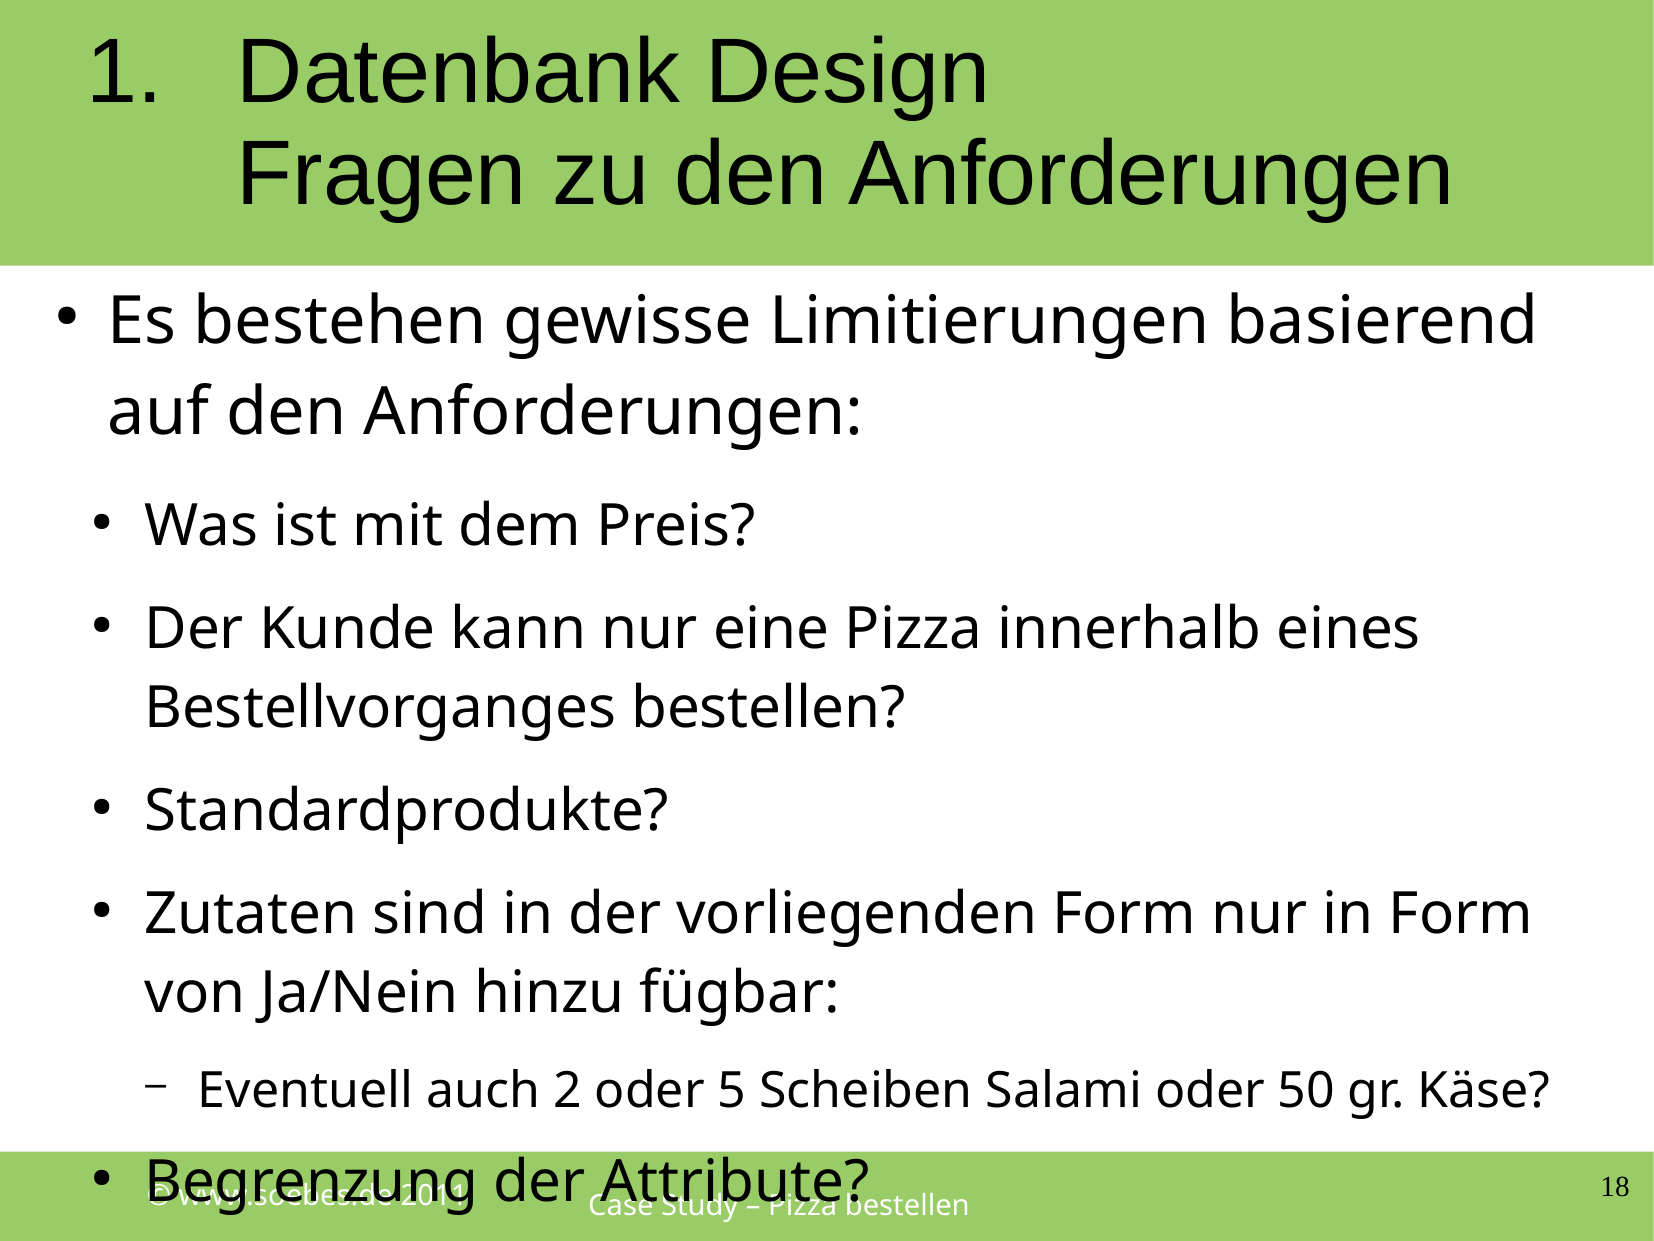

# 1.	Datenbank Design Fragen zu den Anforderungen
Es bestehen gewisse Limitierungen basierend auf den Anforderungen:
Was ist mit dem Preis?
Der Kunde kann nur eine Pizza innerhalb eines Bestellvorganges bestellen?
Standardprodukte?
Zutaten sind in der vorliegenden Form nur in Form von Ja/Nein hinzu fügbar:
Eventuell auch 2 oder 5 Scheiben Salami oder 50 gr. Käse?
Begrenzung der Attribute?
18